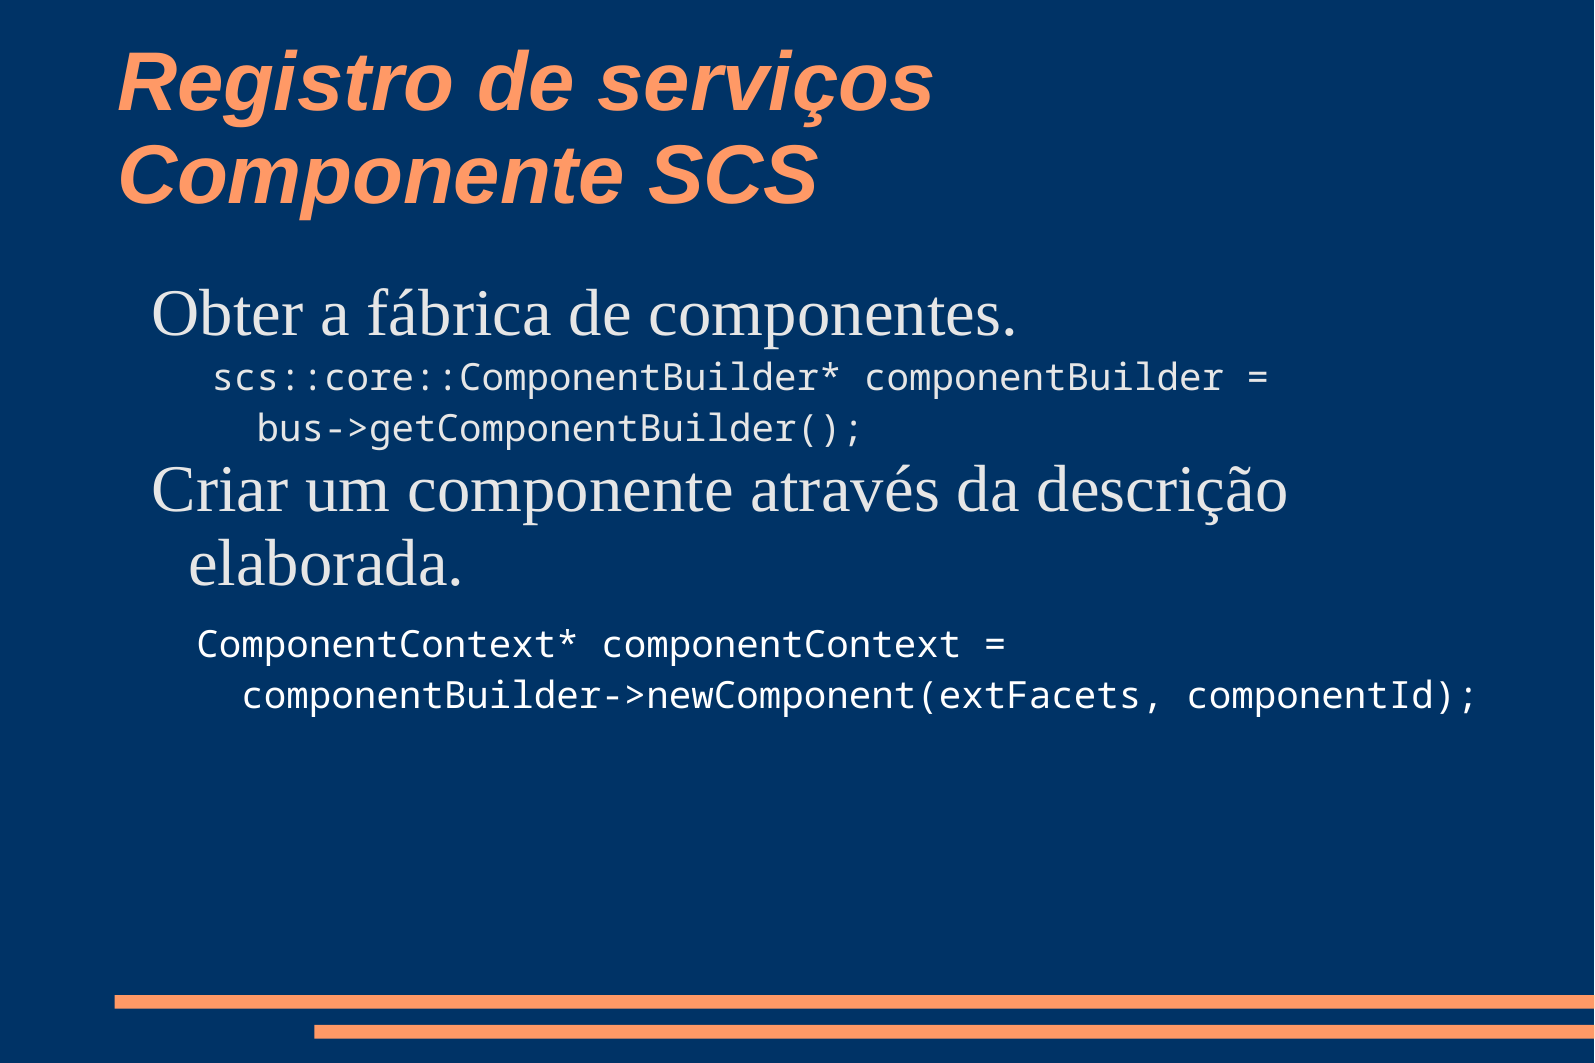

# Registro de serviços Componente SCS
 Obter a fábrica de componentes.
scs::core::ComponentBuilder* componentBuilder =
 bus->getComponentBuilder();
 Criar um componente através da descrição elaborada.
ComponentContext* componentContext =
 componentBuilder->newComponent(extFacets, componentId);